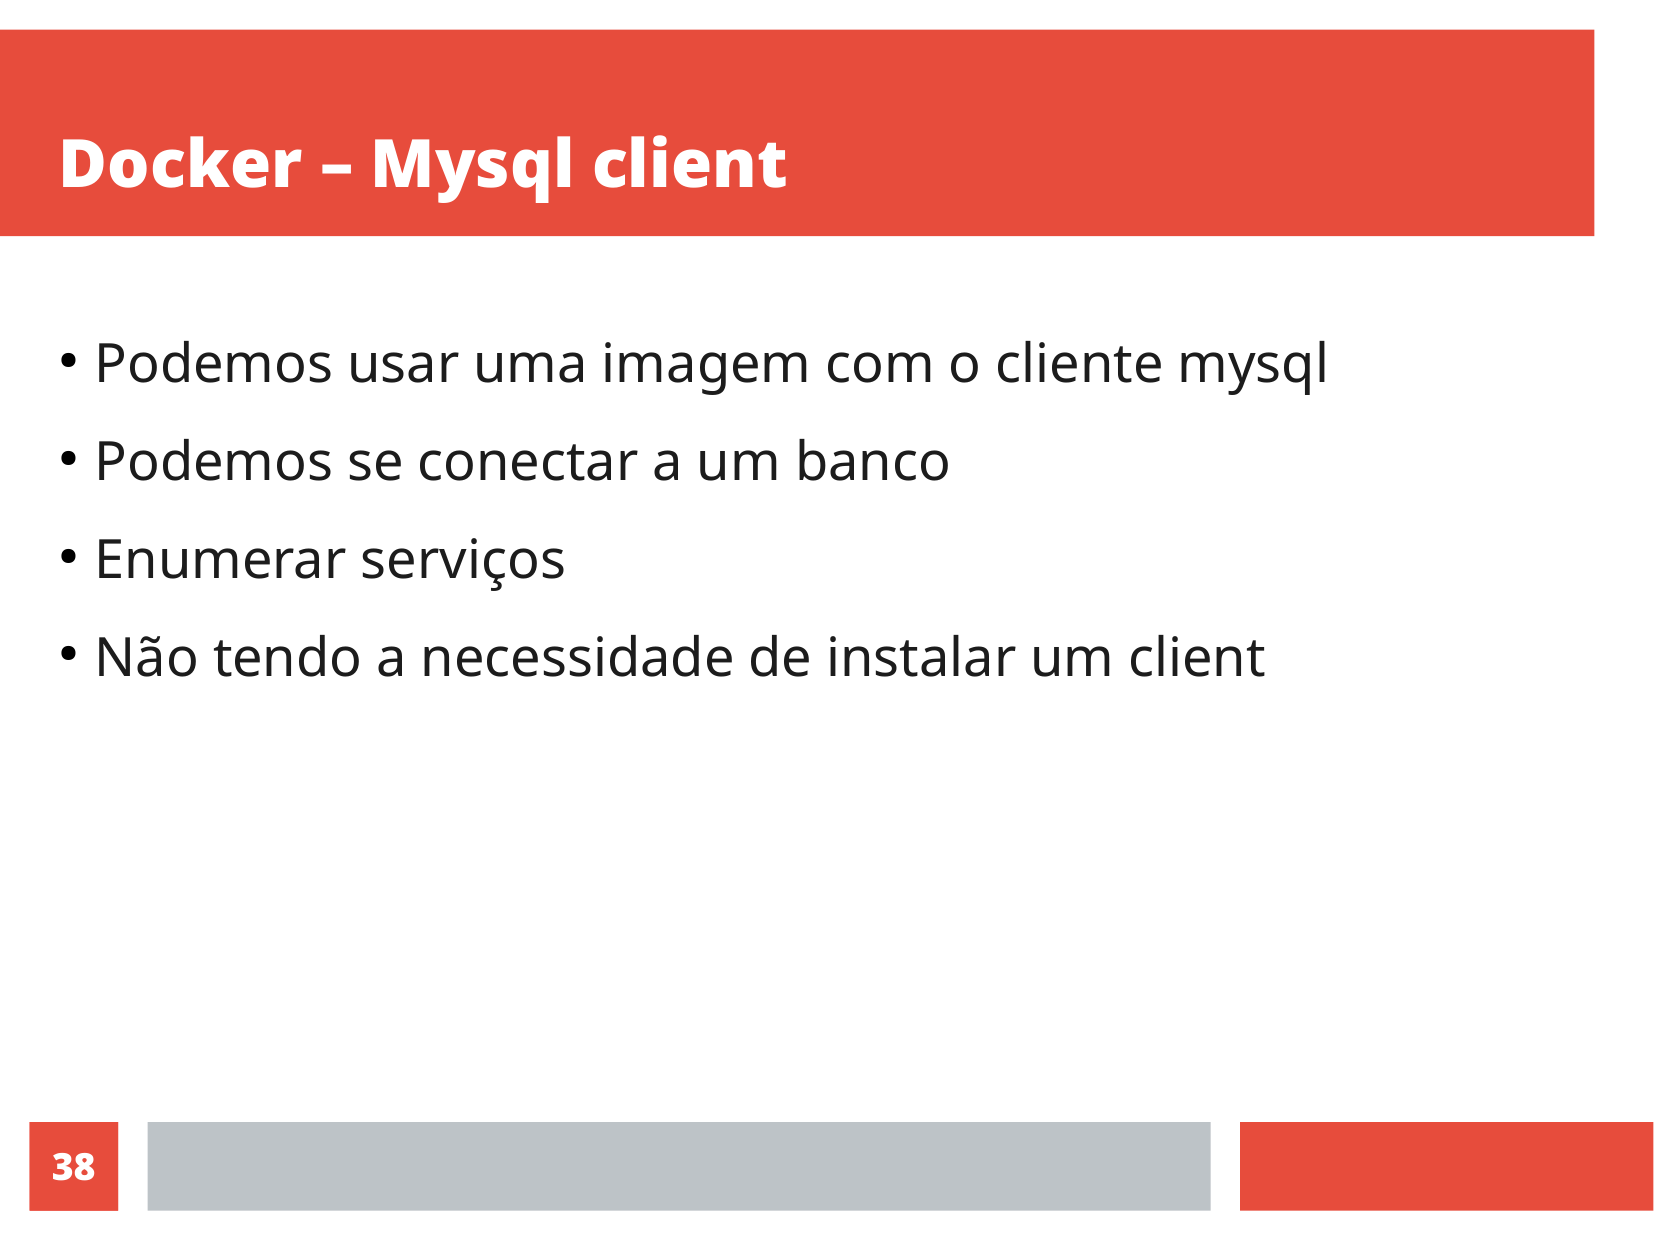

# Docker – Mysql client
Podemos usar uma imagem com o cliente mysql
Podemos se conectar a um banco
Enumerar serviços
Não tendo a necessidade de instalar um client
38